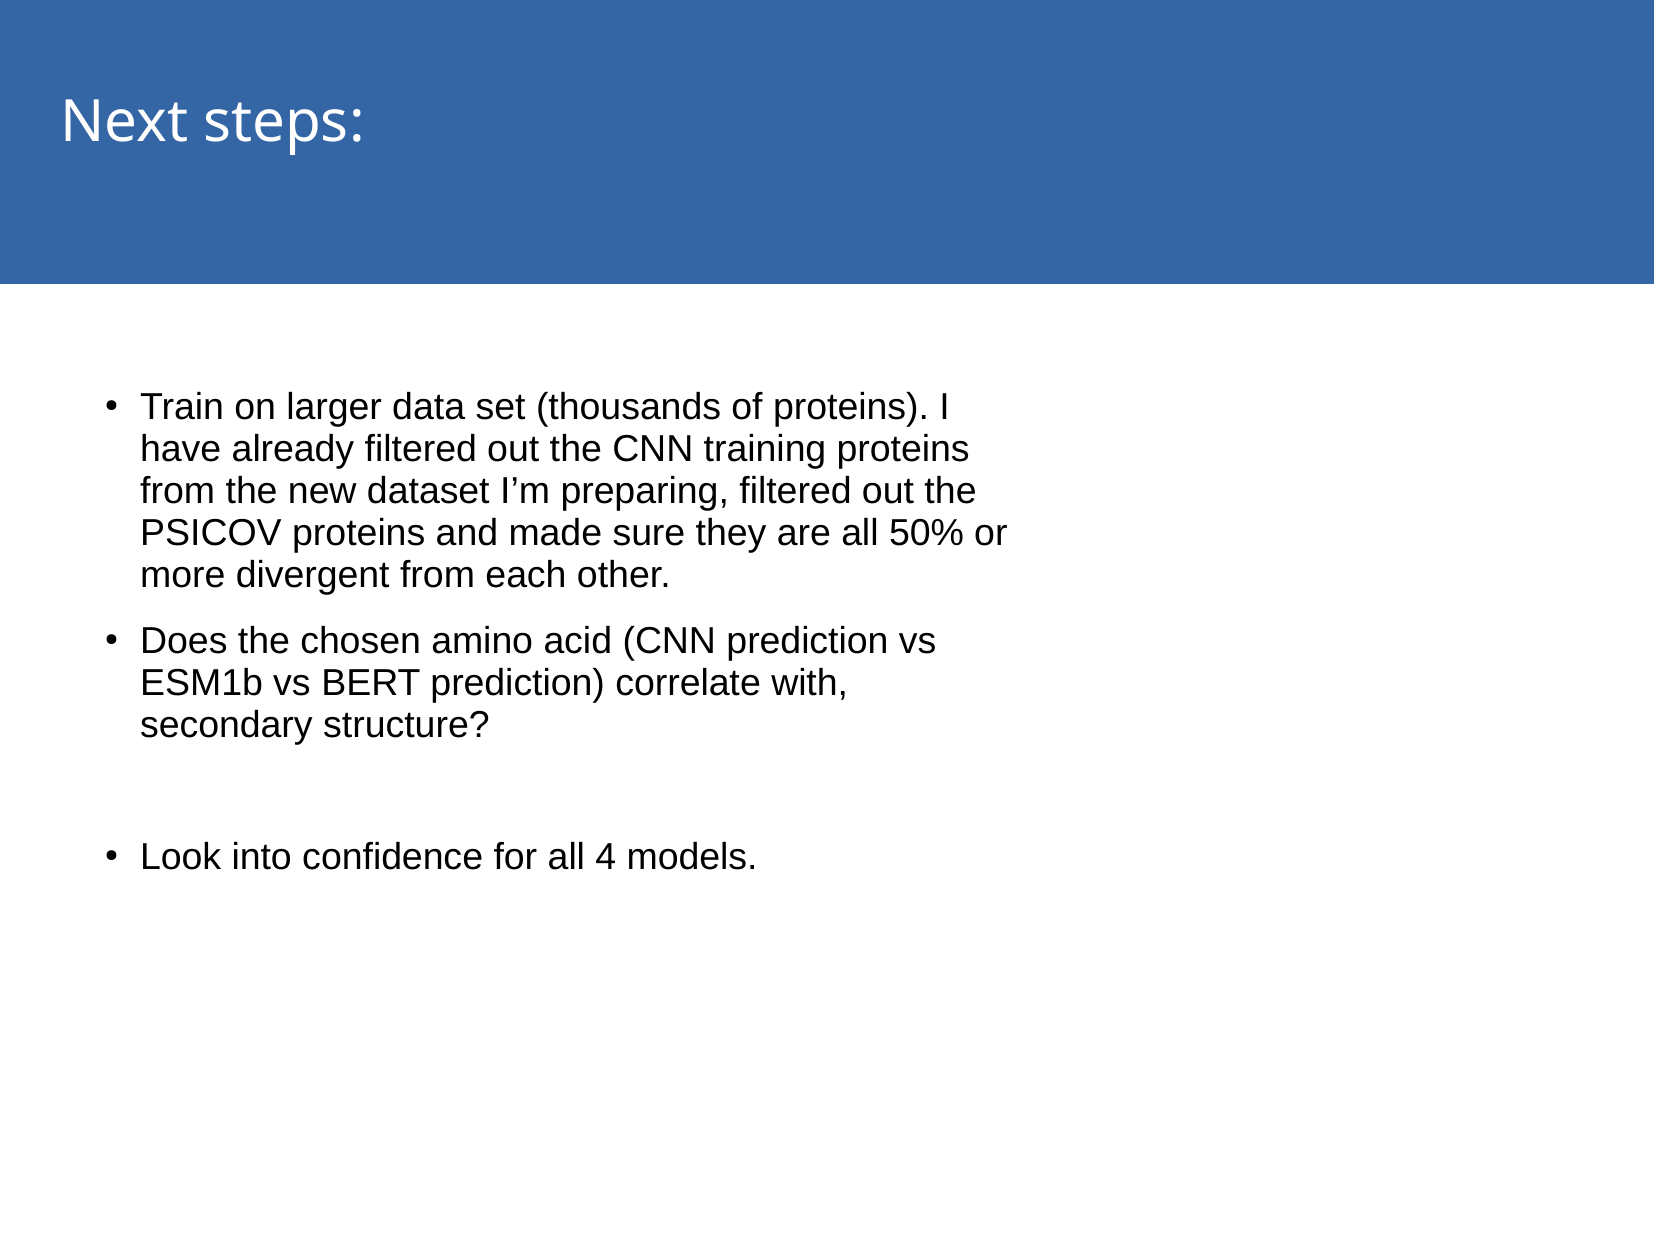

Next steps:
Train on larger data set (thousands of proteins). I have already filtered out the CNN training proteins from the new dataset I’m preparing, filtered out the PSICOV proteins and made sure they are all 50% or more divergent from each other.
Does the chosen amino acid (CNN prediction vs ESM1b vs BERT prediction) correlate with, secondary structure?
Look into confidence for all 4 models.